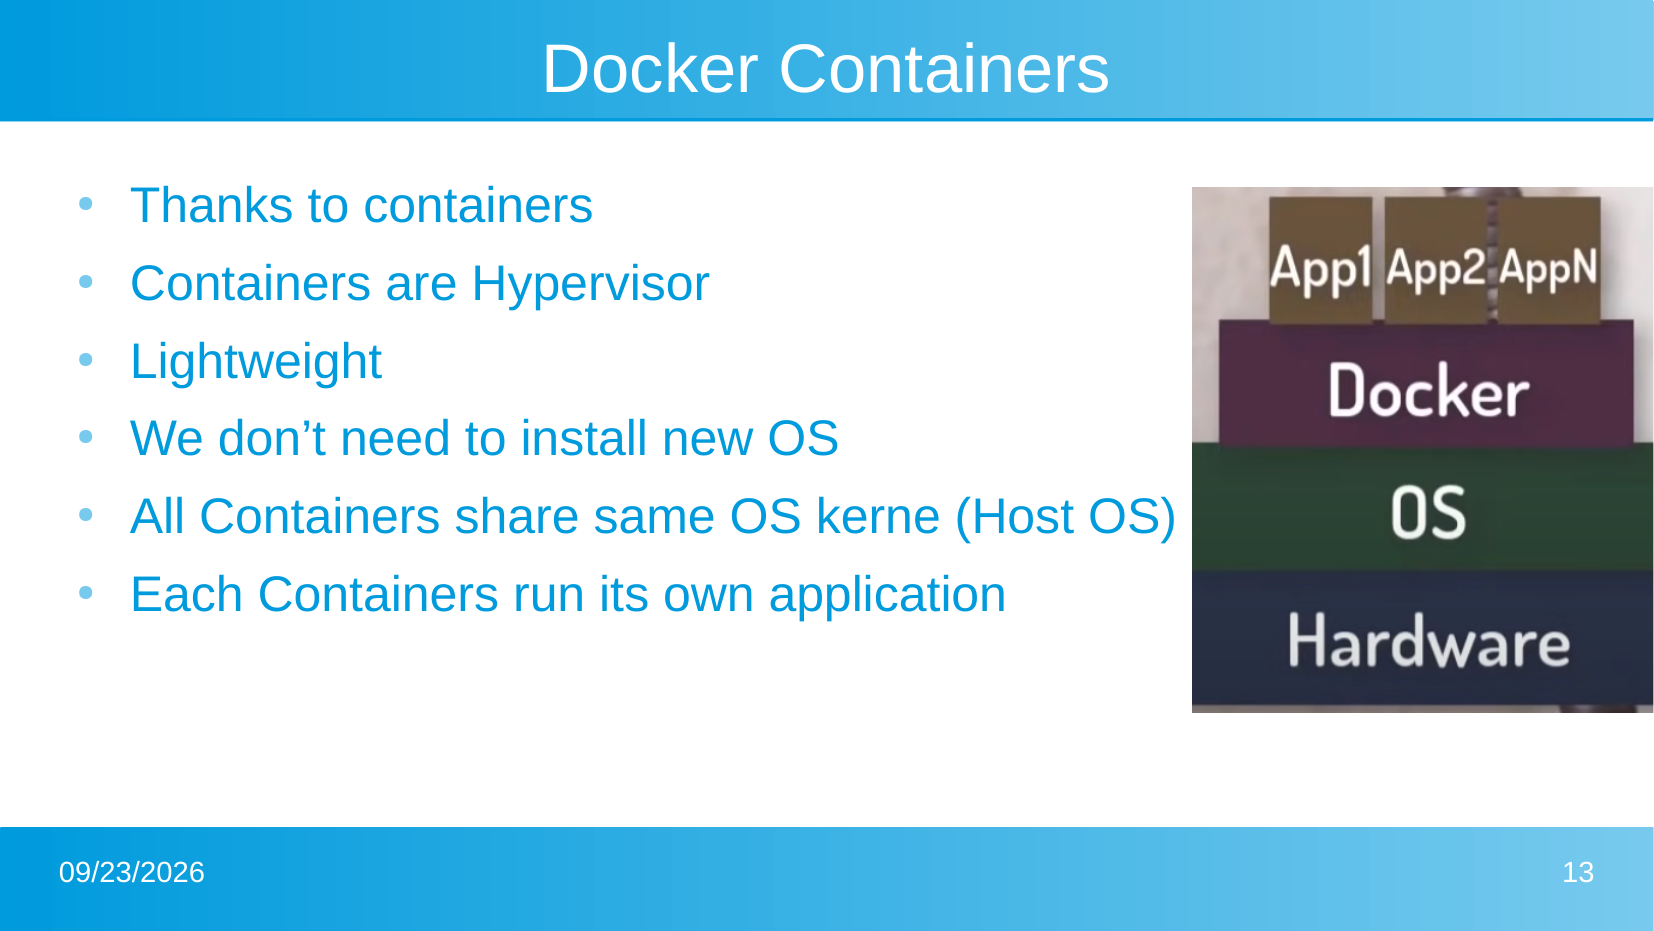

# Docker Containers
Thanks to containers
Containers are Hypervisor
Lightweight
We don’t need to install new OS
All Containers share same OS kerne (Host OS)
Each Containers run its own application
13